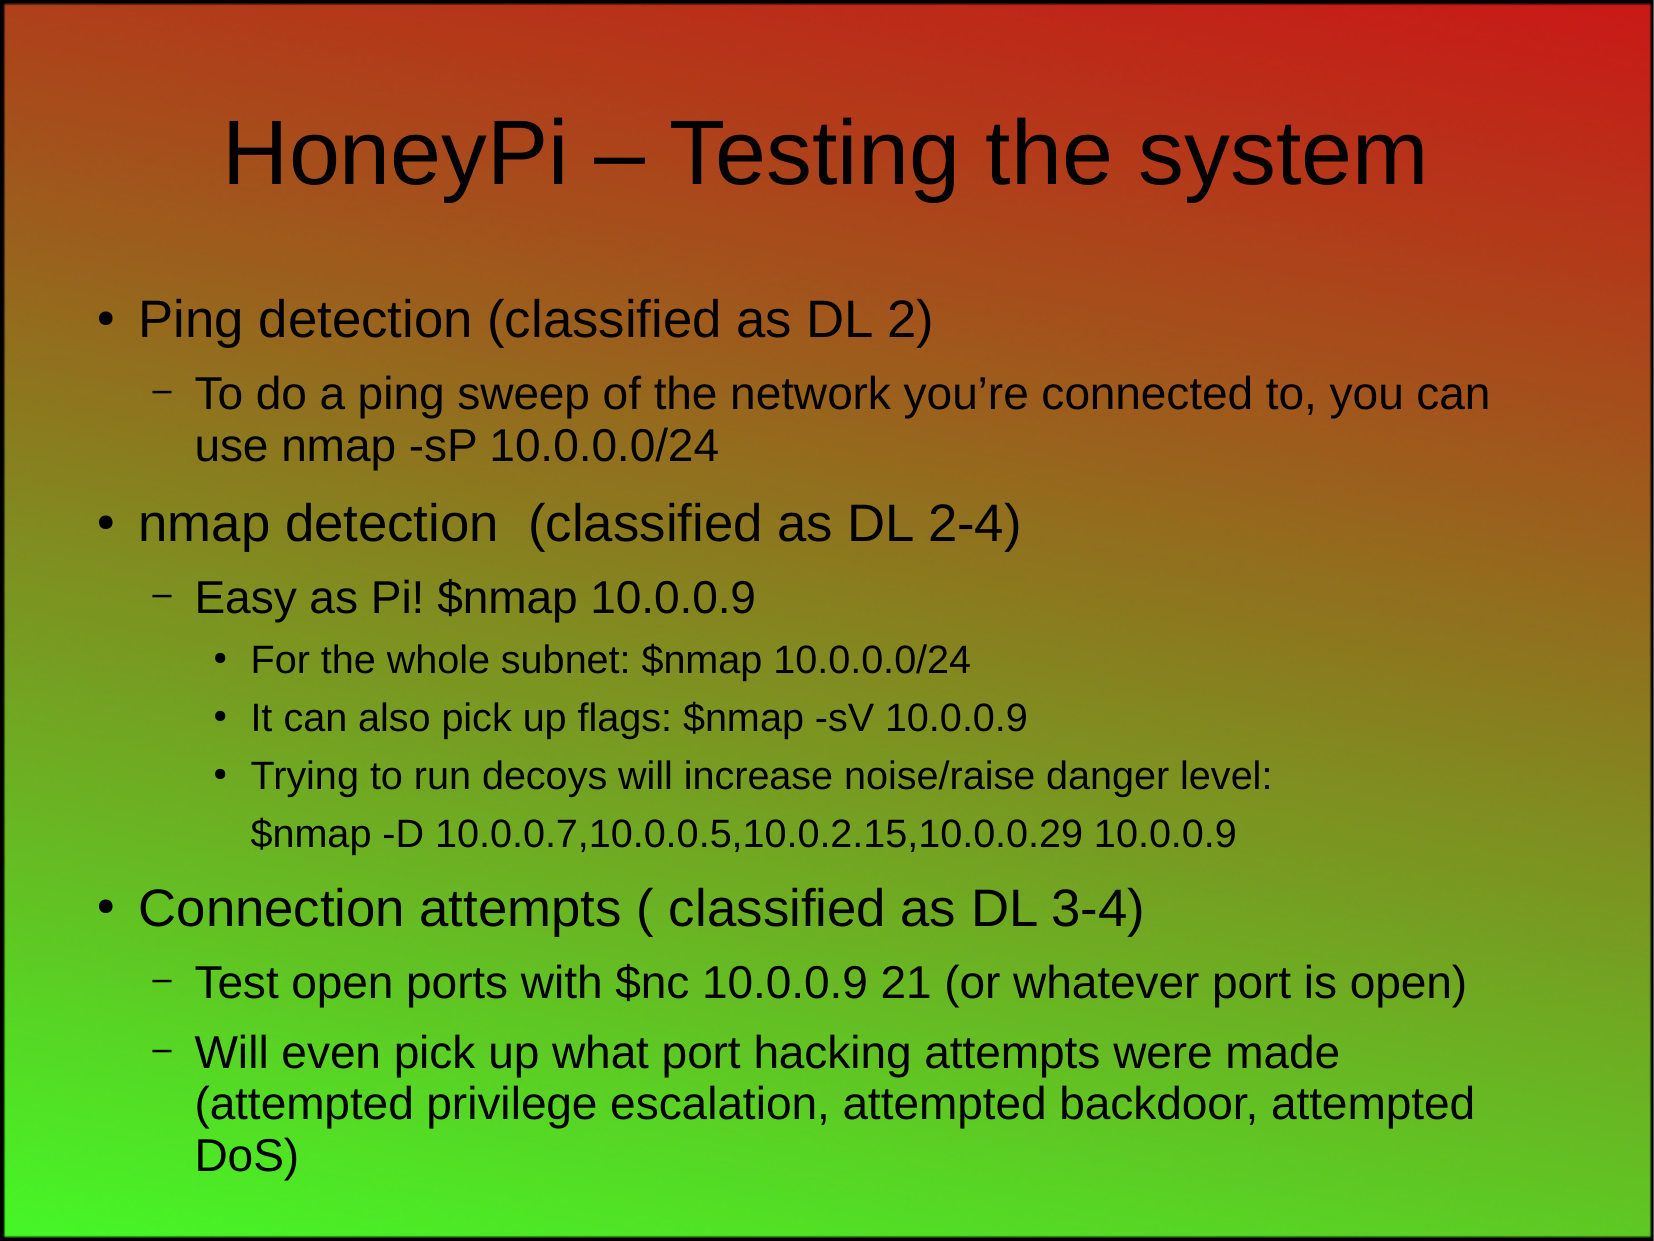

# HoneyPi – Testing the system
Ping detection (classified as DL 2)
To do a ping sweep of the network you’re connected to, you can use nmap -sP 10.0.0.0/24
nmap detection (classified as DL 2-4)
Easy as Pi! $nmap 10.0.0.9
For the whole subnet: $nmap 10.0.0.0/24
It can also pick up flags: $nmap -sV 10.0.0.9
Trying to run decoys will increase noise/raise danger level:
$nmap -D 10.0.0.7,10.0.0.5,10.0.2.15,10.0.0.29 10.0.0.9
Connection attempts ( classified as DL 3-4)
Test open ports with $nc 10.0.0.9 21 (or whatever port is open)
Will even pick up what port hacking attempts were made (attempted privilege escalation, attempted backdoor, attempted DoS)